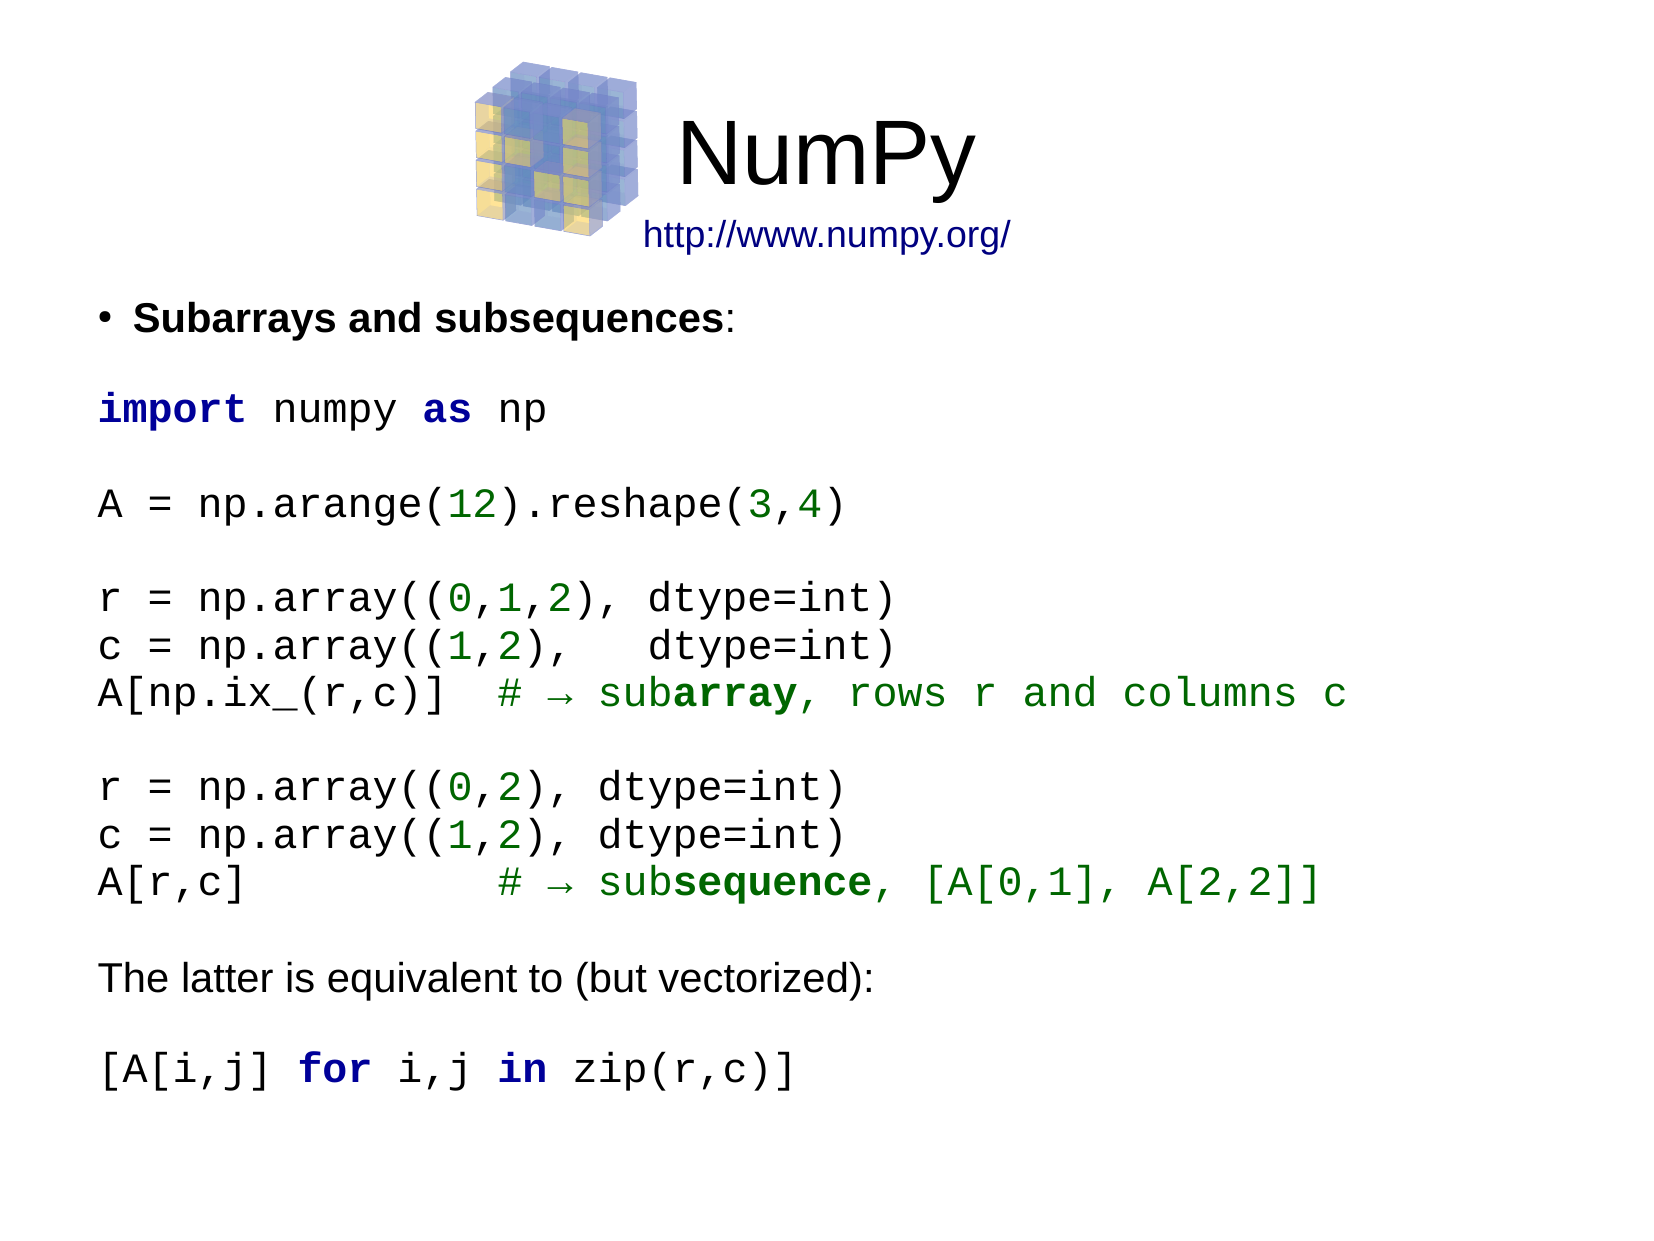

# NumPy
http://www.numpy.org/
Subarrays and subsequences:
import numpy as np
A = np.arange(12).reshape(3,4)
r = np.array((0,1,2), dtype=int)
c = np.array((1,2), dtype=int)
A[np.ix_(r,c)] # → subarray, rows r and columns c
r = np.array((0,2), dtype=int)
c = np.array((1,2), dtype=int)
A[r,c] # → subsequence, [A[0,1], A[2,2]]
The latter is equivalent to (but vectorized):
[A[i,j] for i,j in zip(r,c)]